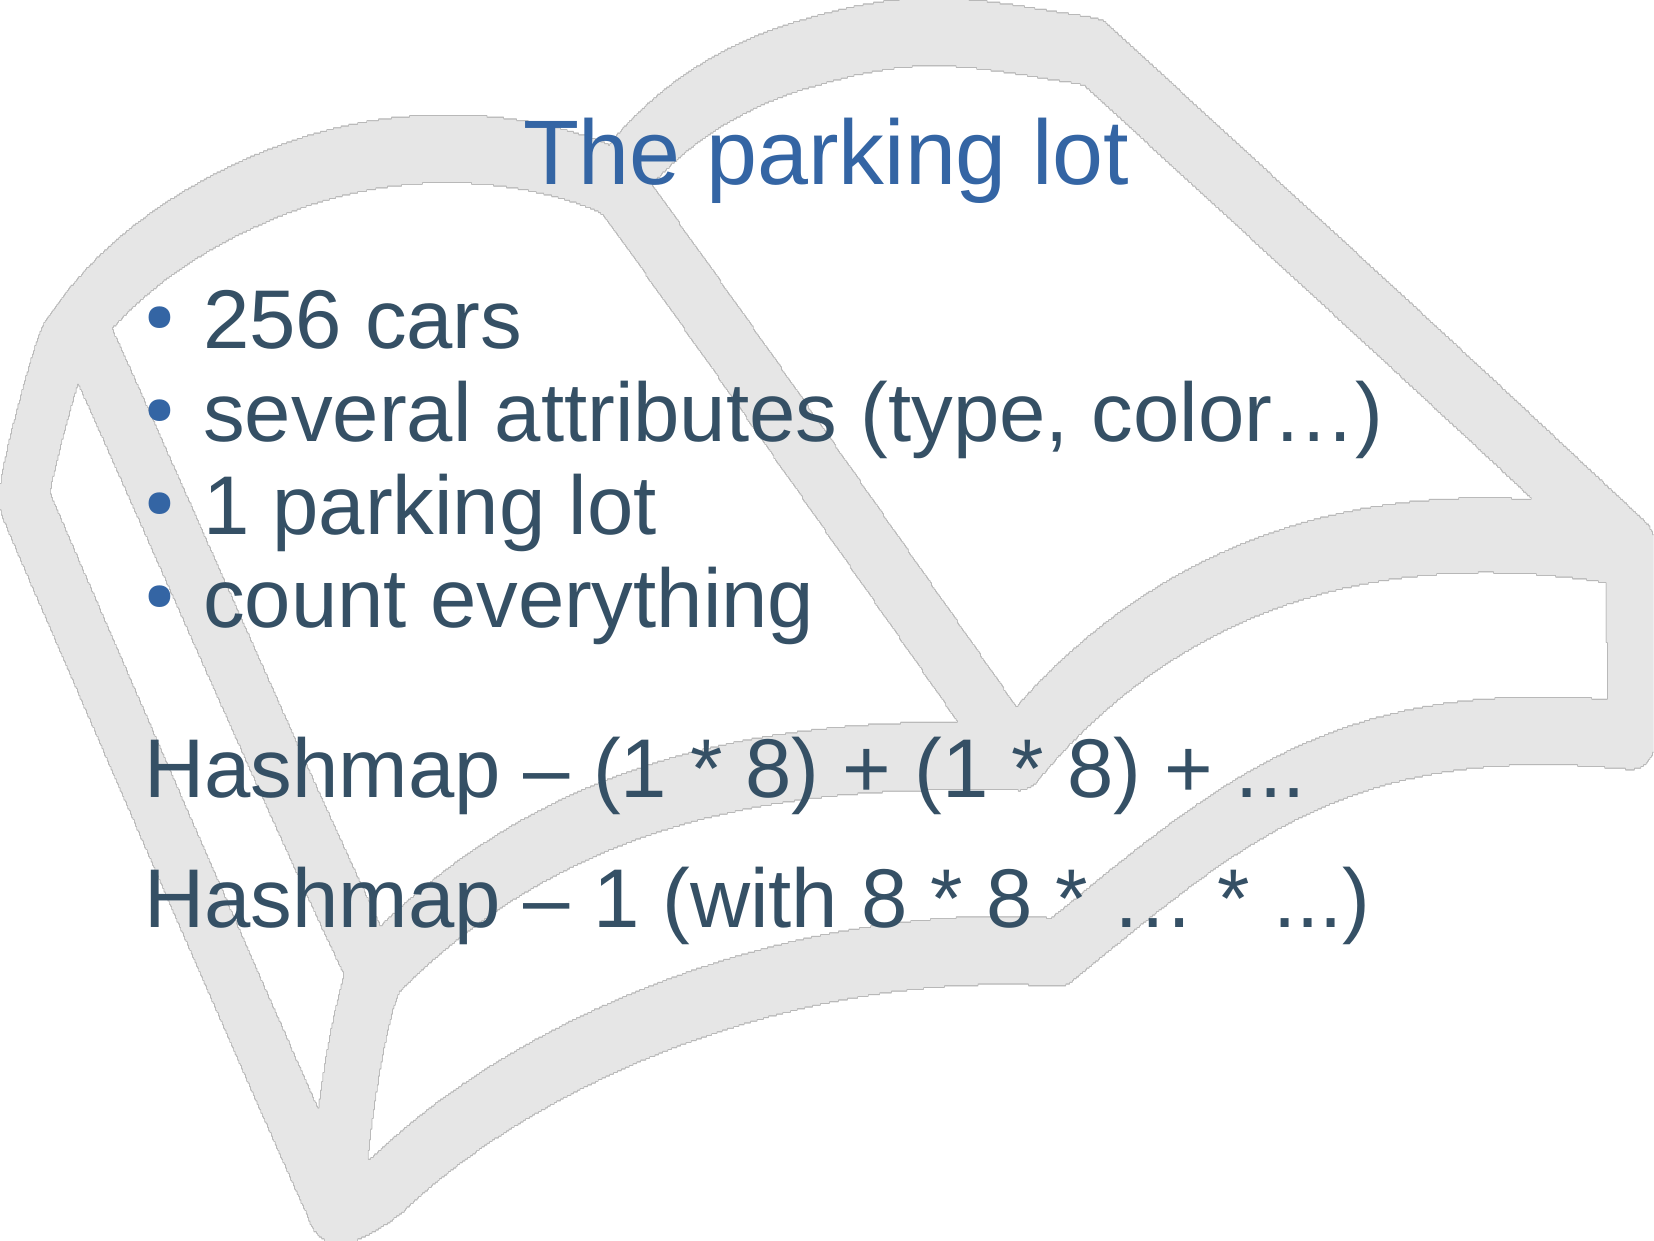

# The parking lot
 256 cars
 several attributes (type, color…)
 1 parking lot
 count everything
Hashmap – (1 * 8) + (1 * 8) + ...
Hashmap – 1 (with 8 * 8 * … * ...)